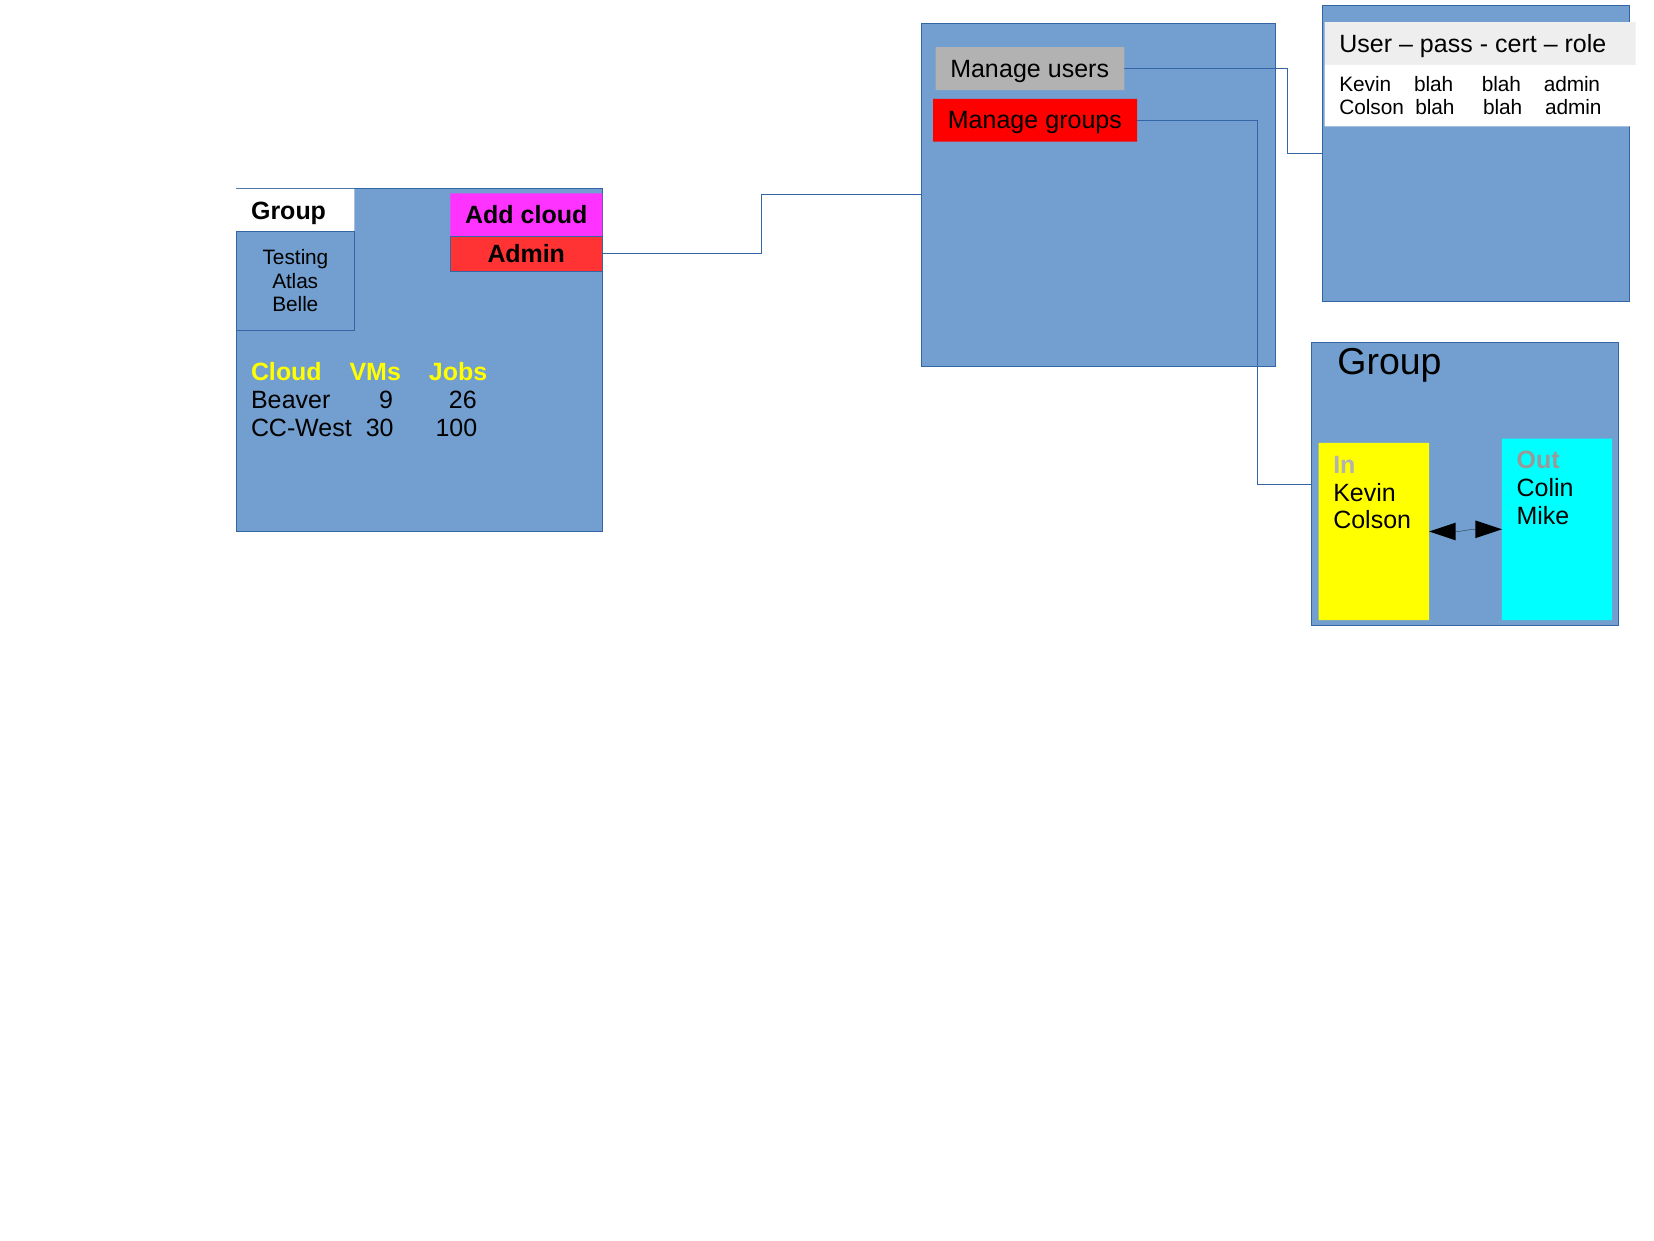

User – pass - cert – role
Manage users
Kevin blah blah admin
Colson blah blah admin
Manage groups
Group
Add cloud
Testing
Atlas
Belle
Admin
Group
Cloud VMs Jobs
Beaver 9 26
CC-West 30 100
Out
Colin
Mike
In
Kevin
Colson